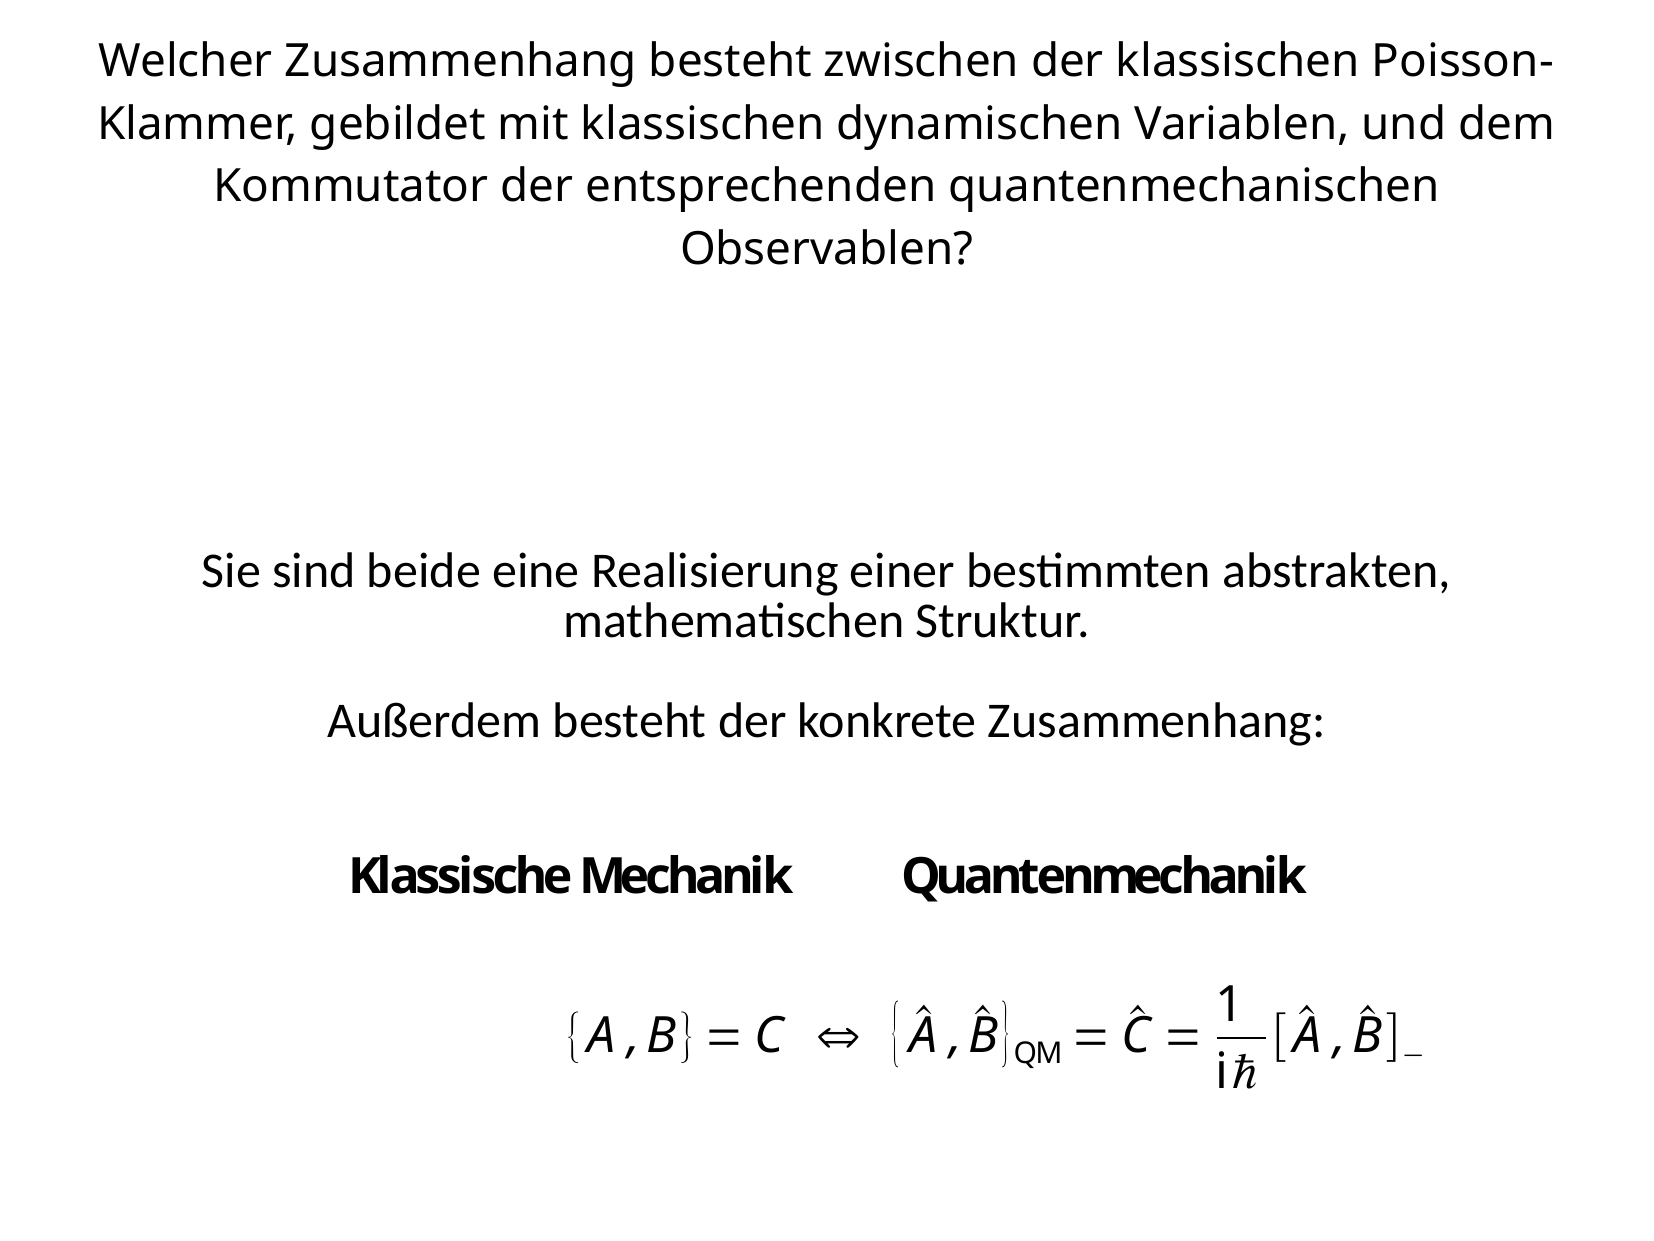

# Welcher Zusammenhang besteht zwischen der klassischen Poisson-Klammer, gebildet mit klassischen dynamischen Variablen, und dem Kommutator der entsprechenden quantenmechanischen Observablen?
Sie sind beide eine Realisierung einer bestimmten abstrakten, mathematischen Struktur.
Außerdem besteht der konkrete Zusammenhang: